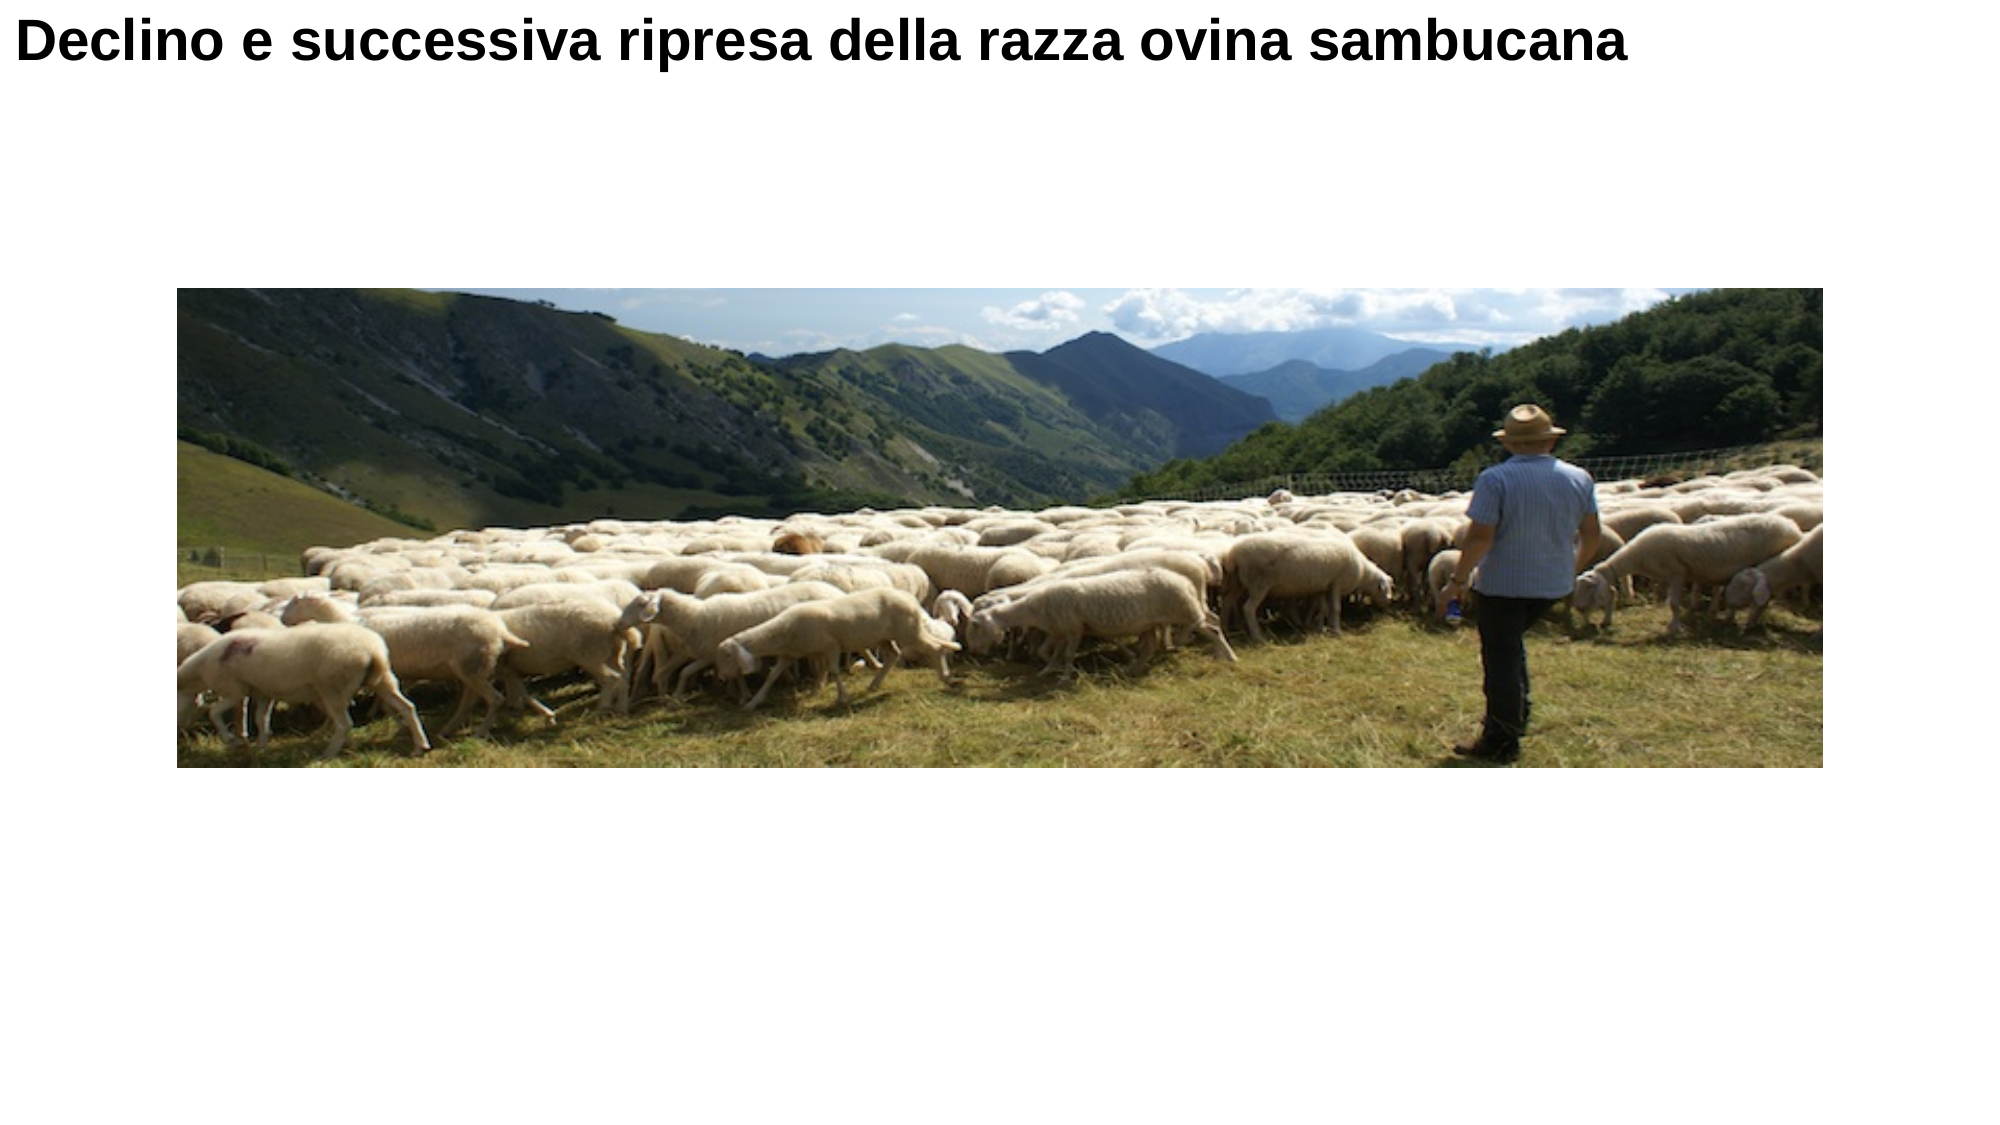

Declino e successiva ripresa della razza ovina sambucana